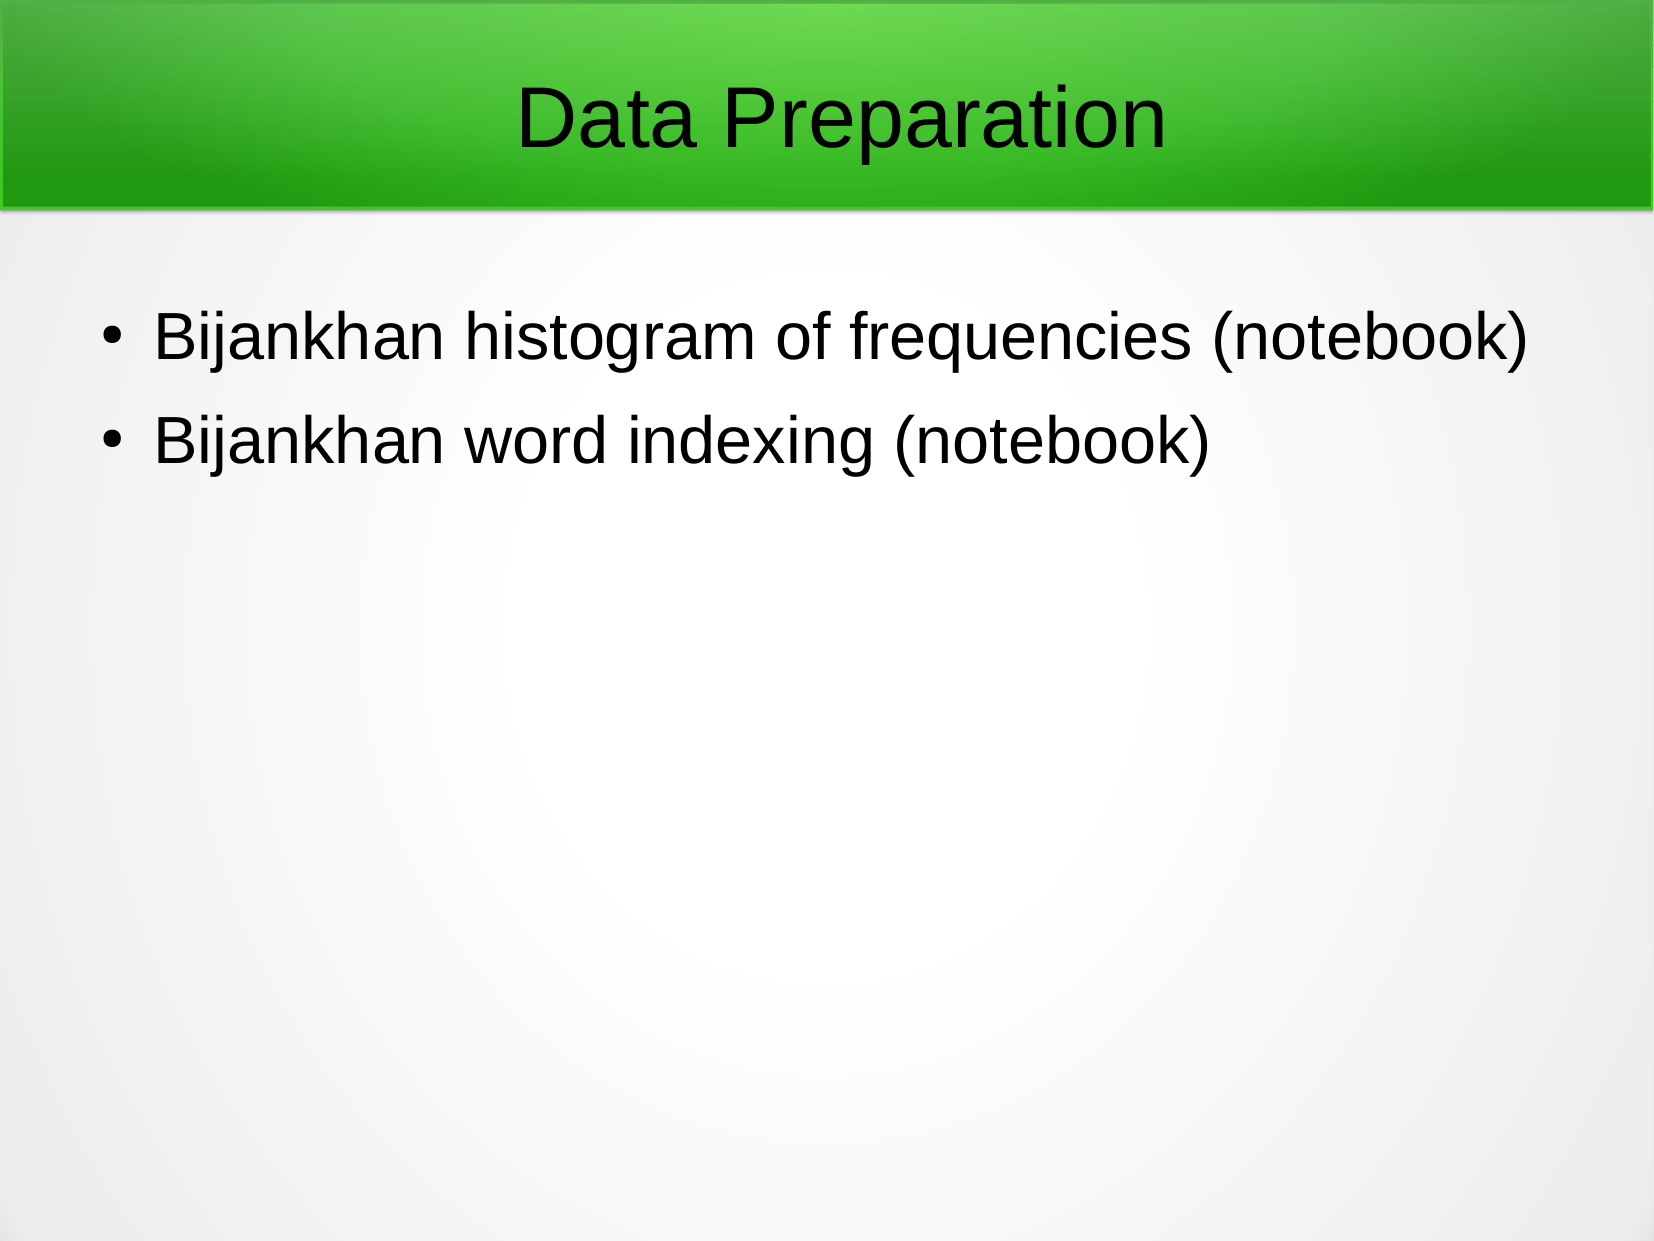

# Data Preparation
Bijankhan histogram of frequencies (notebook)
Bijankhan word indexing (notebook)